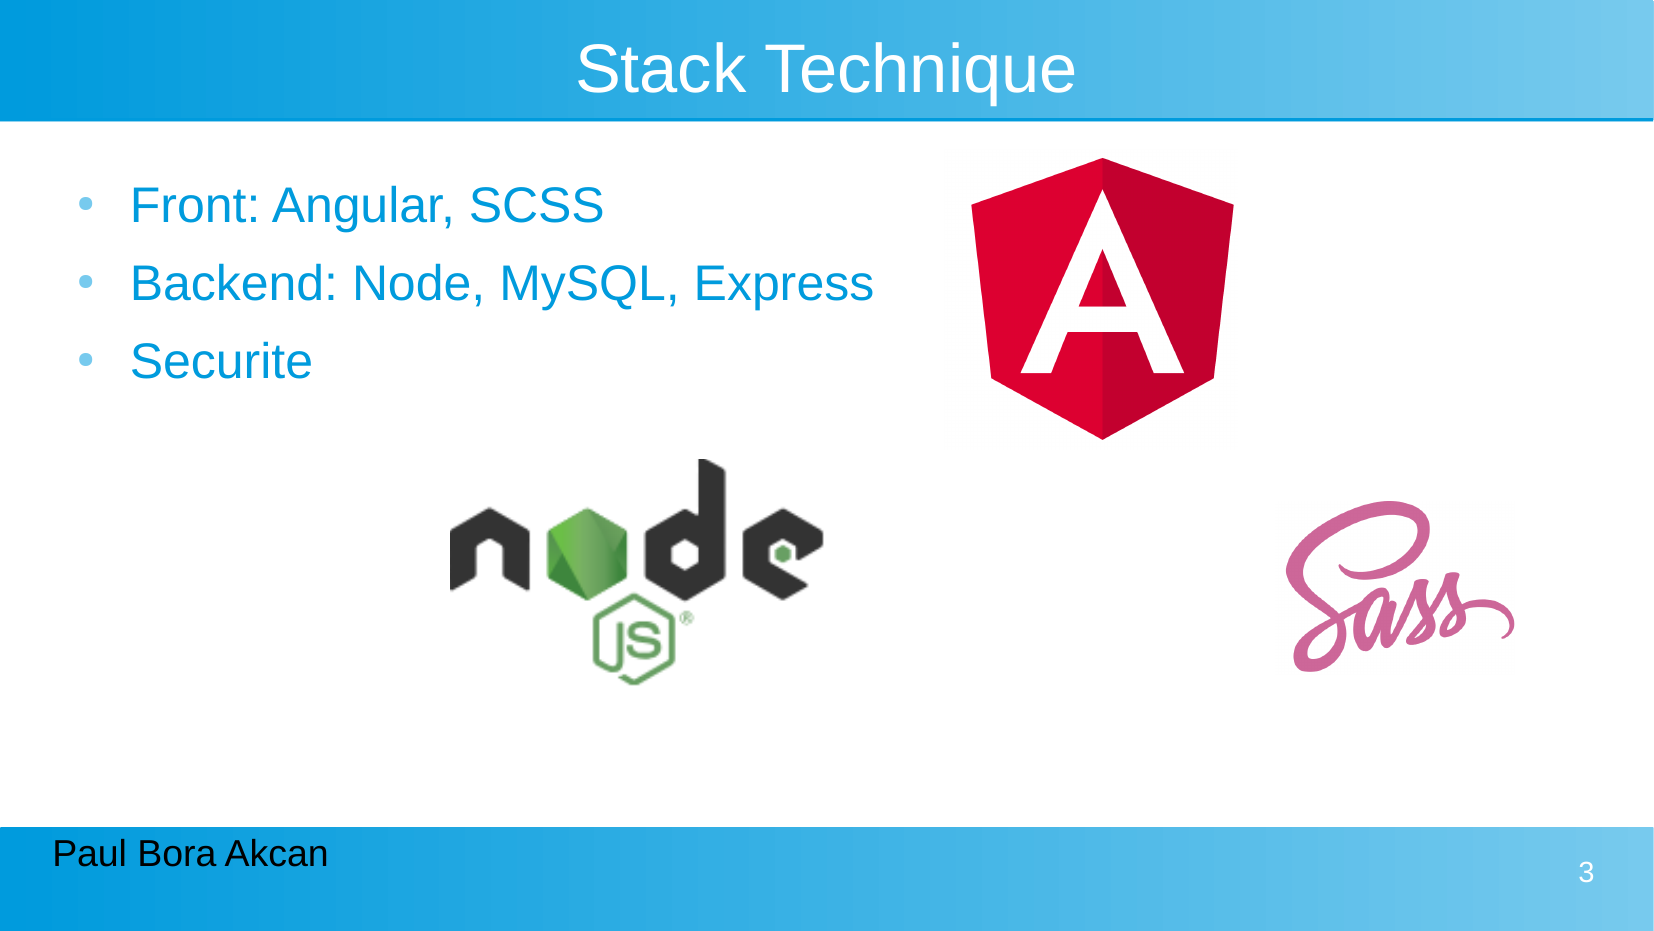

# Stack Technique
Front: Angular, SCSS
Backend: Node, MySQL, Express
Securite
Paul Bora Akcan
3